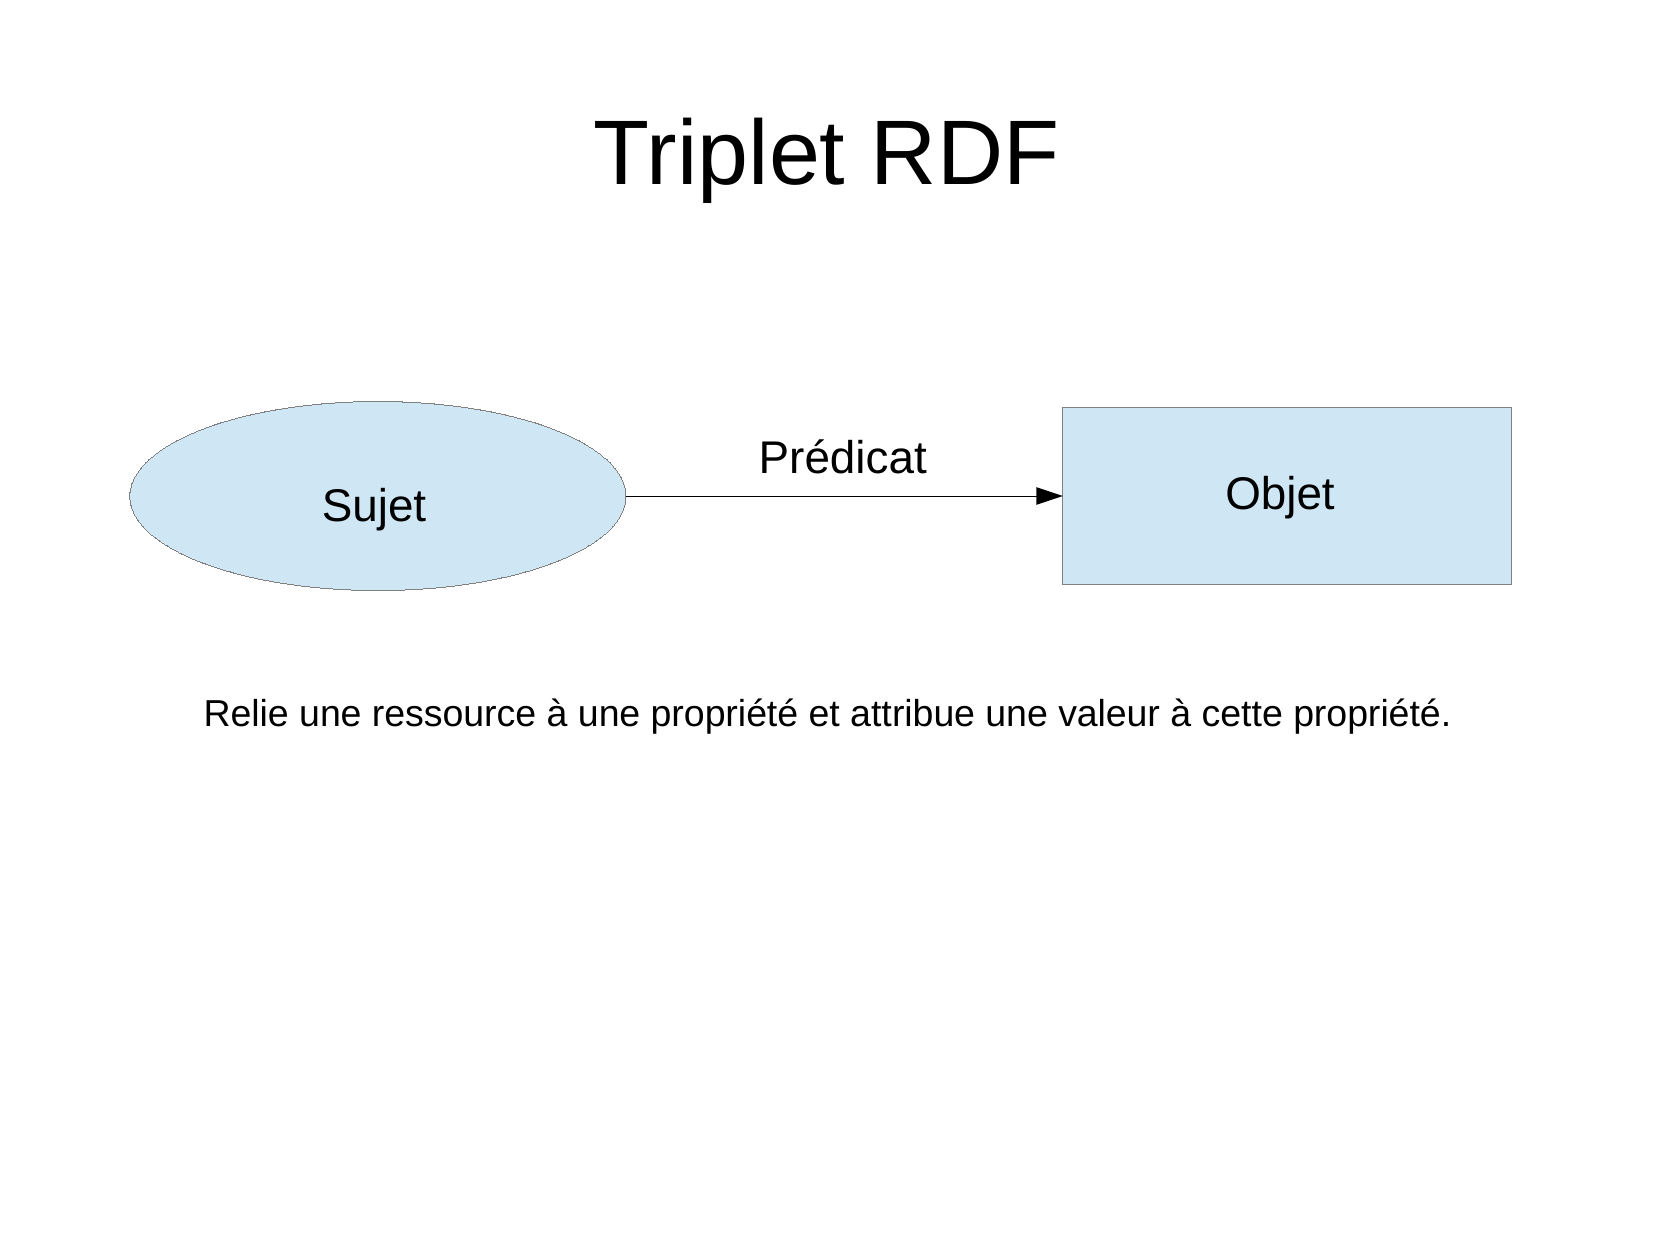

# Triplet RDF
Prédicat
Objet
Sujet
Relie une ressource à une propriété et attribue une valeur à cette propriété.